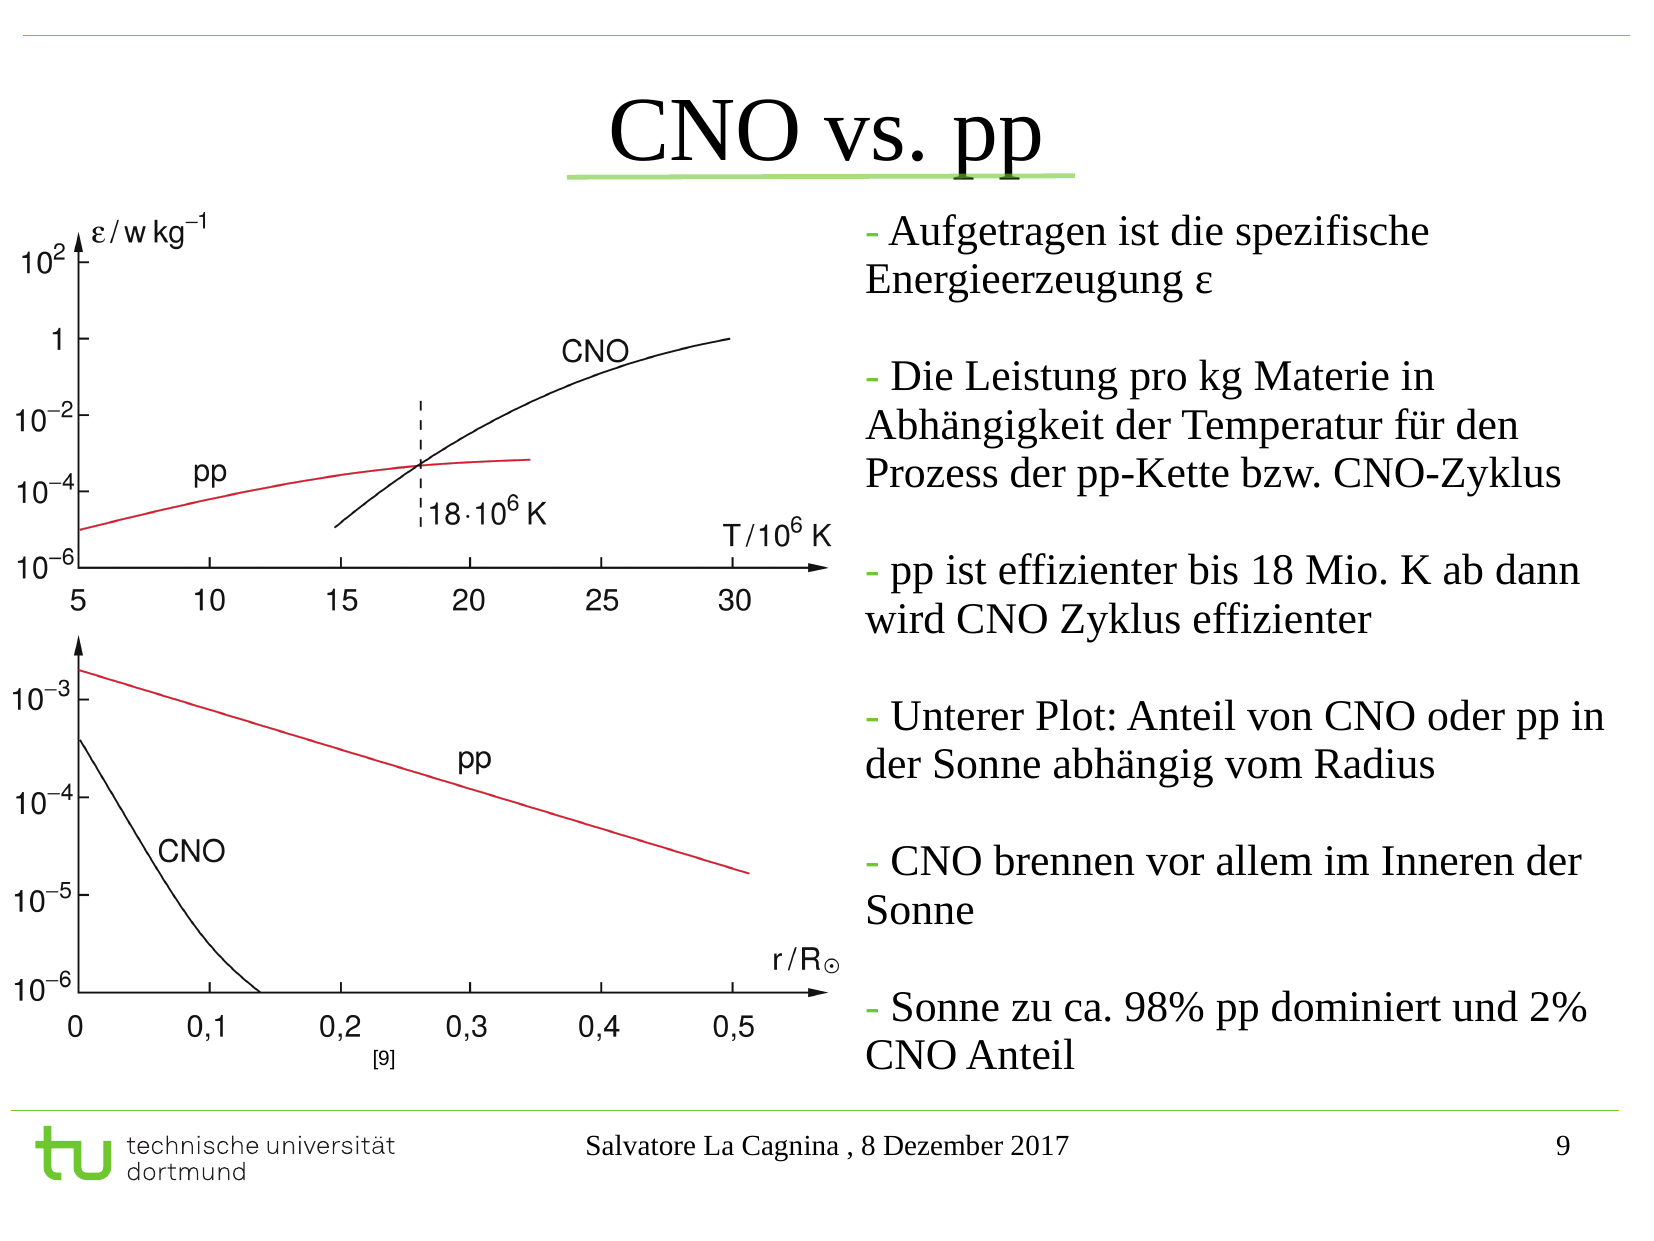

# CNO vs. pp
- Aufgetragen ist die spezifische Energieerzeugung ε
- Die Leistung pro kg Materie in Abhängigkeit der Temperatur für den Prozess der pp-Kette bzw. CNO-Zyklus
- pp ist effizienter bis 18 Mio. K ab dann wird CNO Zyklus effizienter
- Unterer Plot: Anteil von CNO oder pp in der Sonne abhängig vom Radius
- CNO brennen vor allem im Inneren der Sonne
- Sonne zu ca. 98% pp dominiert und 2% CNO Anteil
[9]
Salvatore La Cagnina , 8 Dezember 2017
9